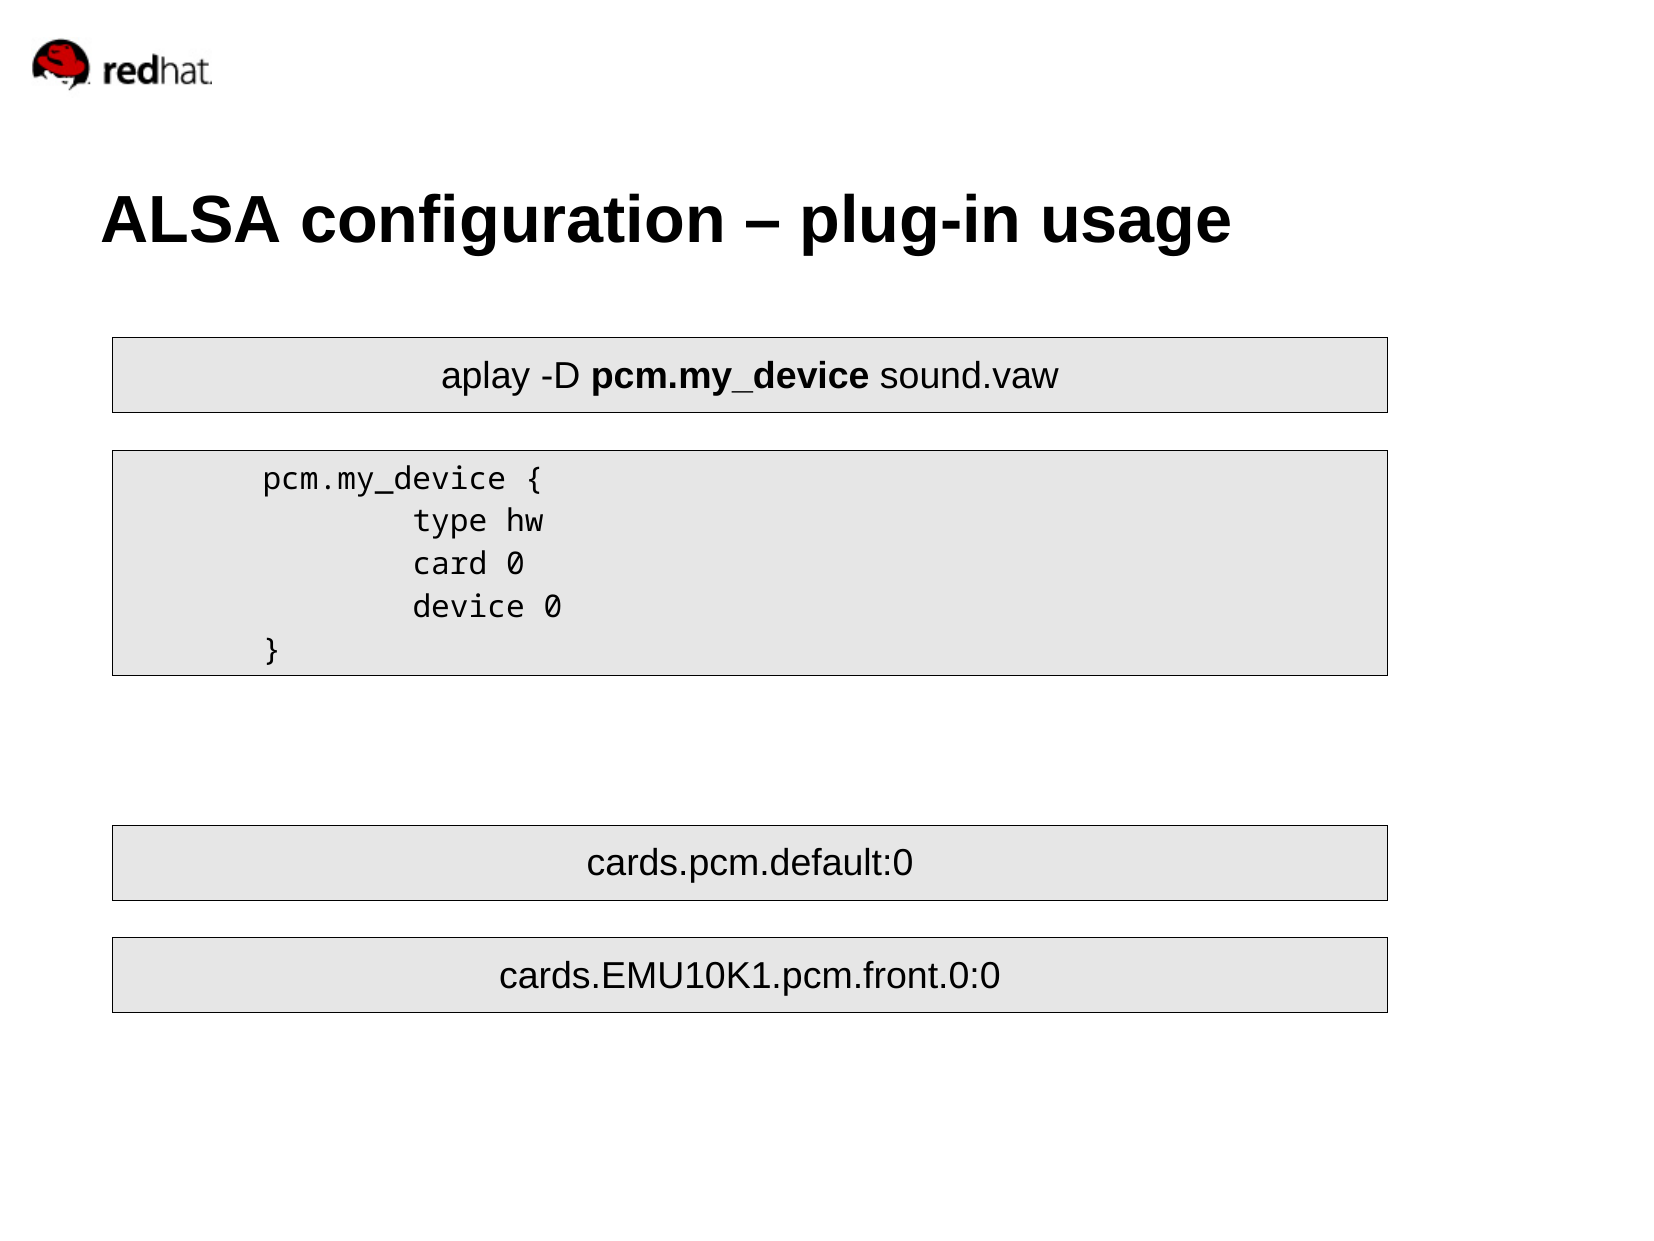

# ALSA configuration – plug-in usage
aplay -D pcm.my_device sound.vaw
		pcm.my_device {
		 	type hw
 		card 0
 		device 0
		}
cards.pcm.default:0
cards.EMU10K1.pcm.front.0:0